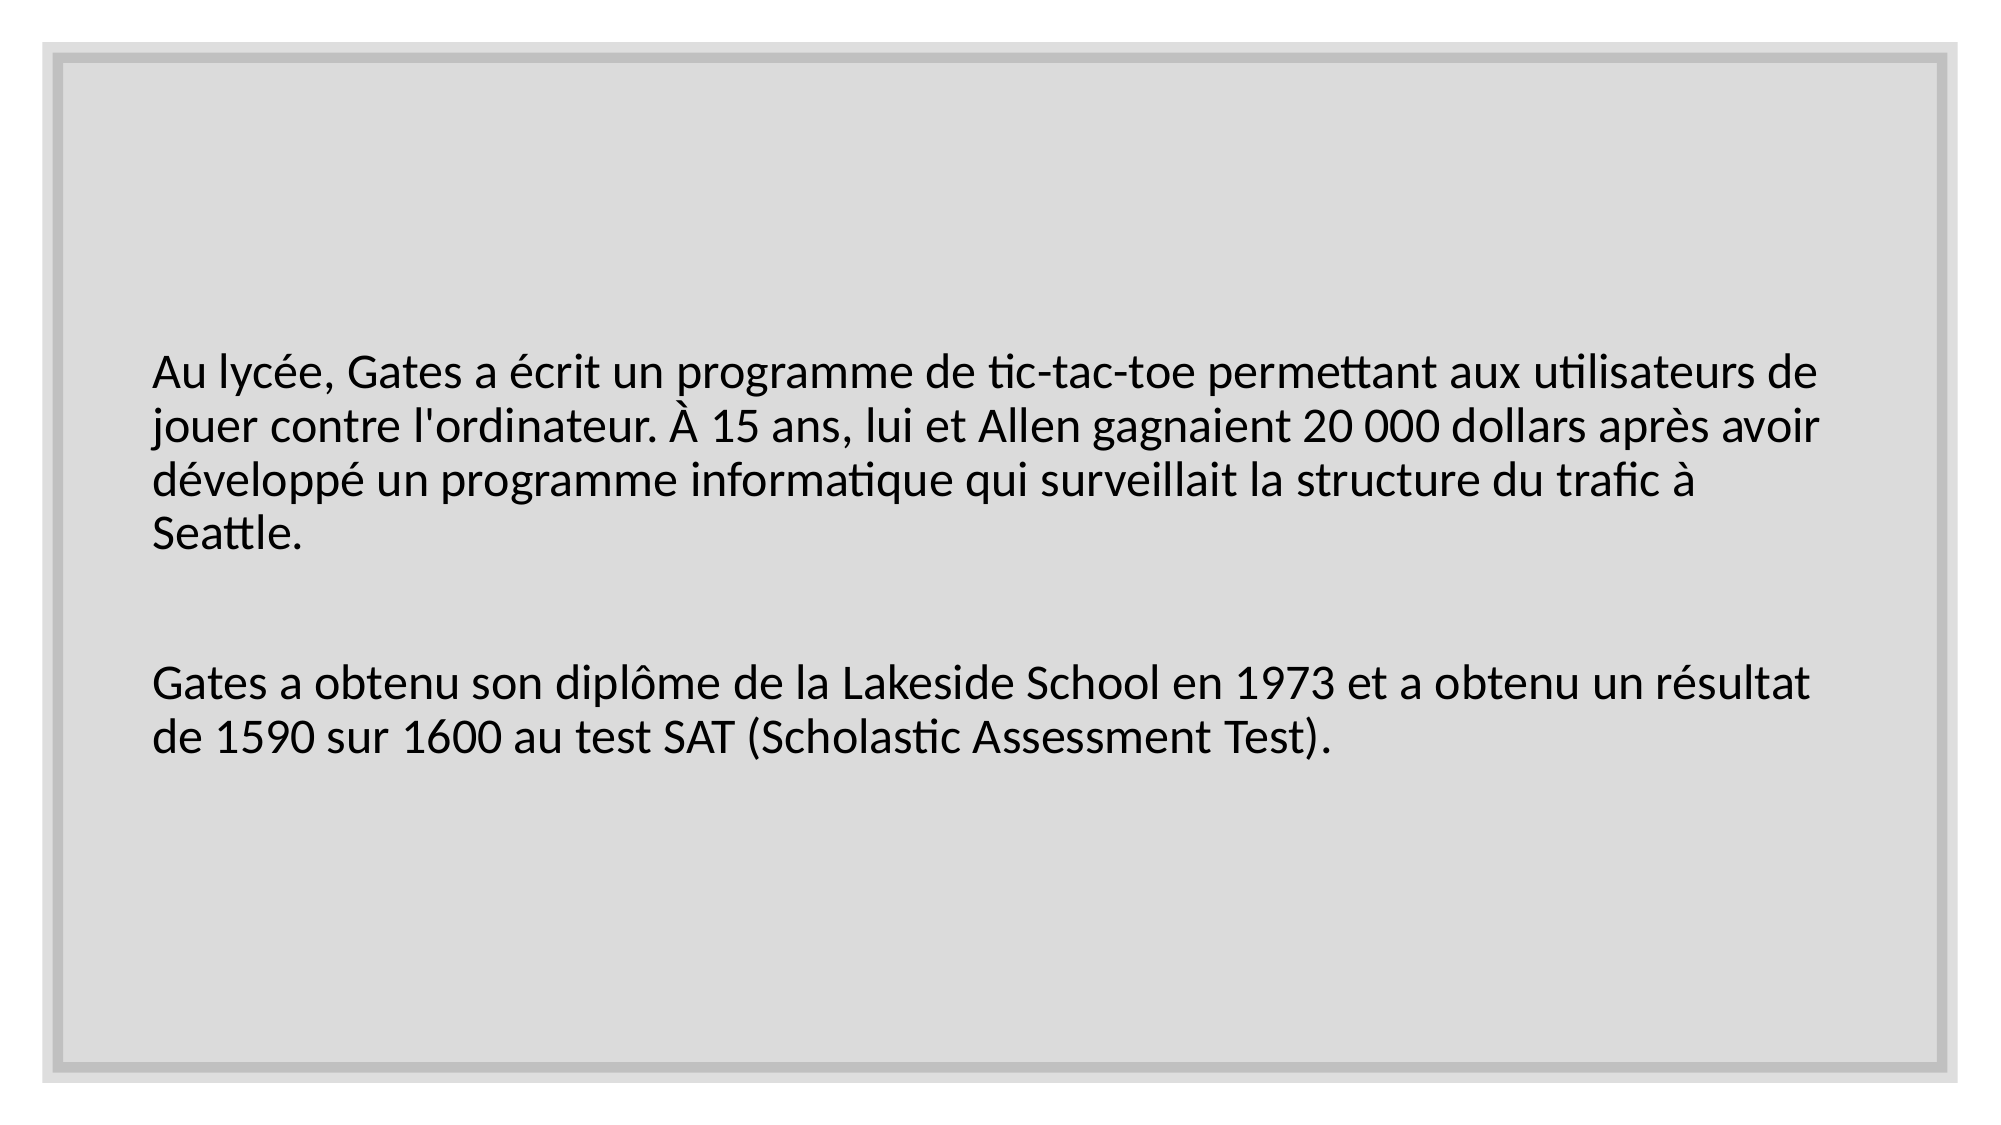

#
Au lycée, Gates a écrit un programme de tic-tac-toe permettant aux utilisateurs de jouer contre l'ordinateur. À 15 ans, lui et Allen gagnaient 20 000 dollars après avoir développé un programme informatique qui surveillait la structure du trafic à Seattle.
Gates a obtenu son diplôme de la Lakeside School en 1973 et a obtenu un résultat de 1590 sur 1600 au test SAT (Scholastic Assessment Test).